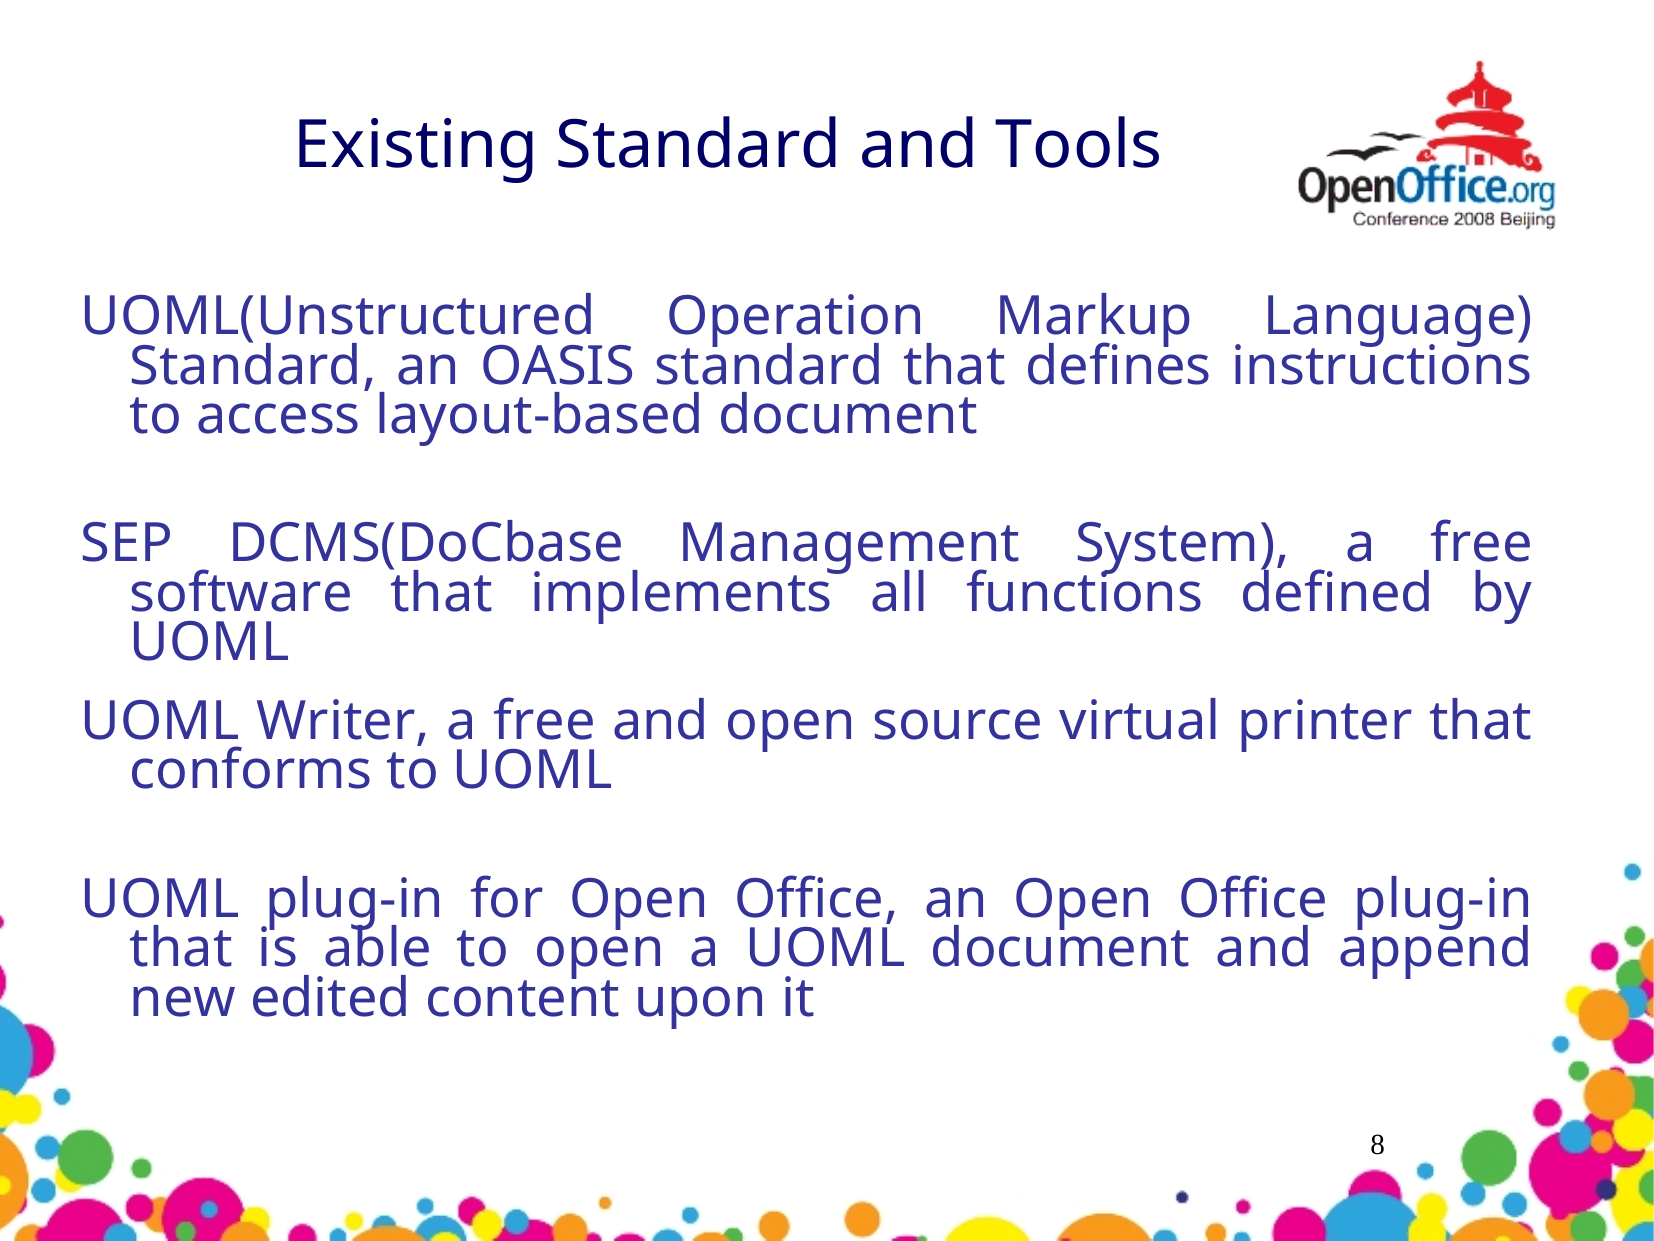

# Existing Standard and Tools
UOML(Unstructured Operation Markup Language) Standard, an OASIS standard that defines instructions to access layout-based document
SEP DCMS(DoCbase Management System), a free software that implements all functions defined by UOML
UOML Writer, a free and open source virtual printer that conforms to UOML
UOML plug-in for Open Office, an Open Office plug-in that is able to open a UOML document and append new edited content upon it
8